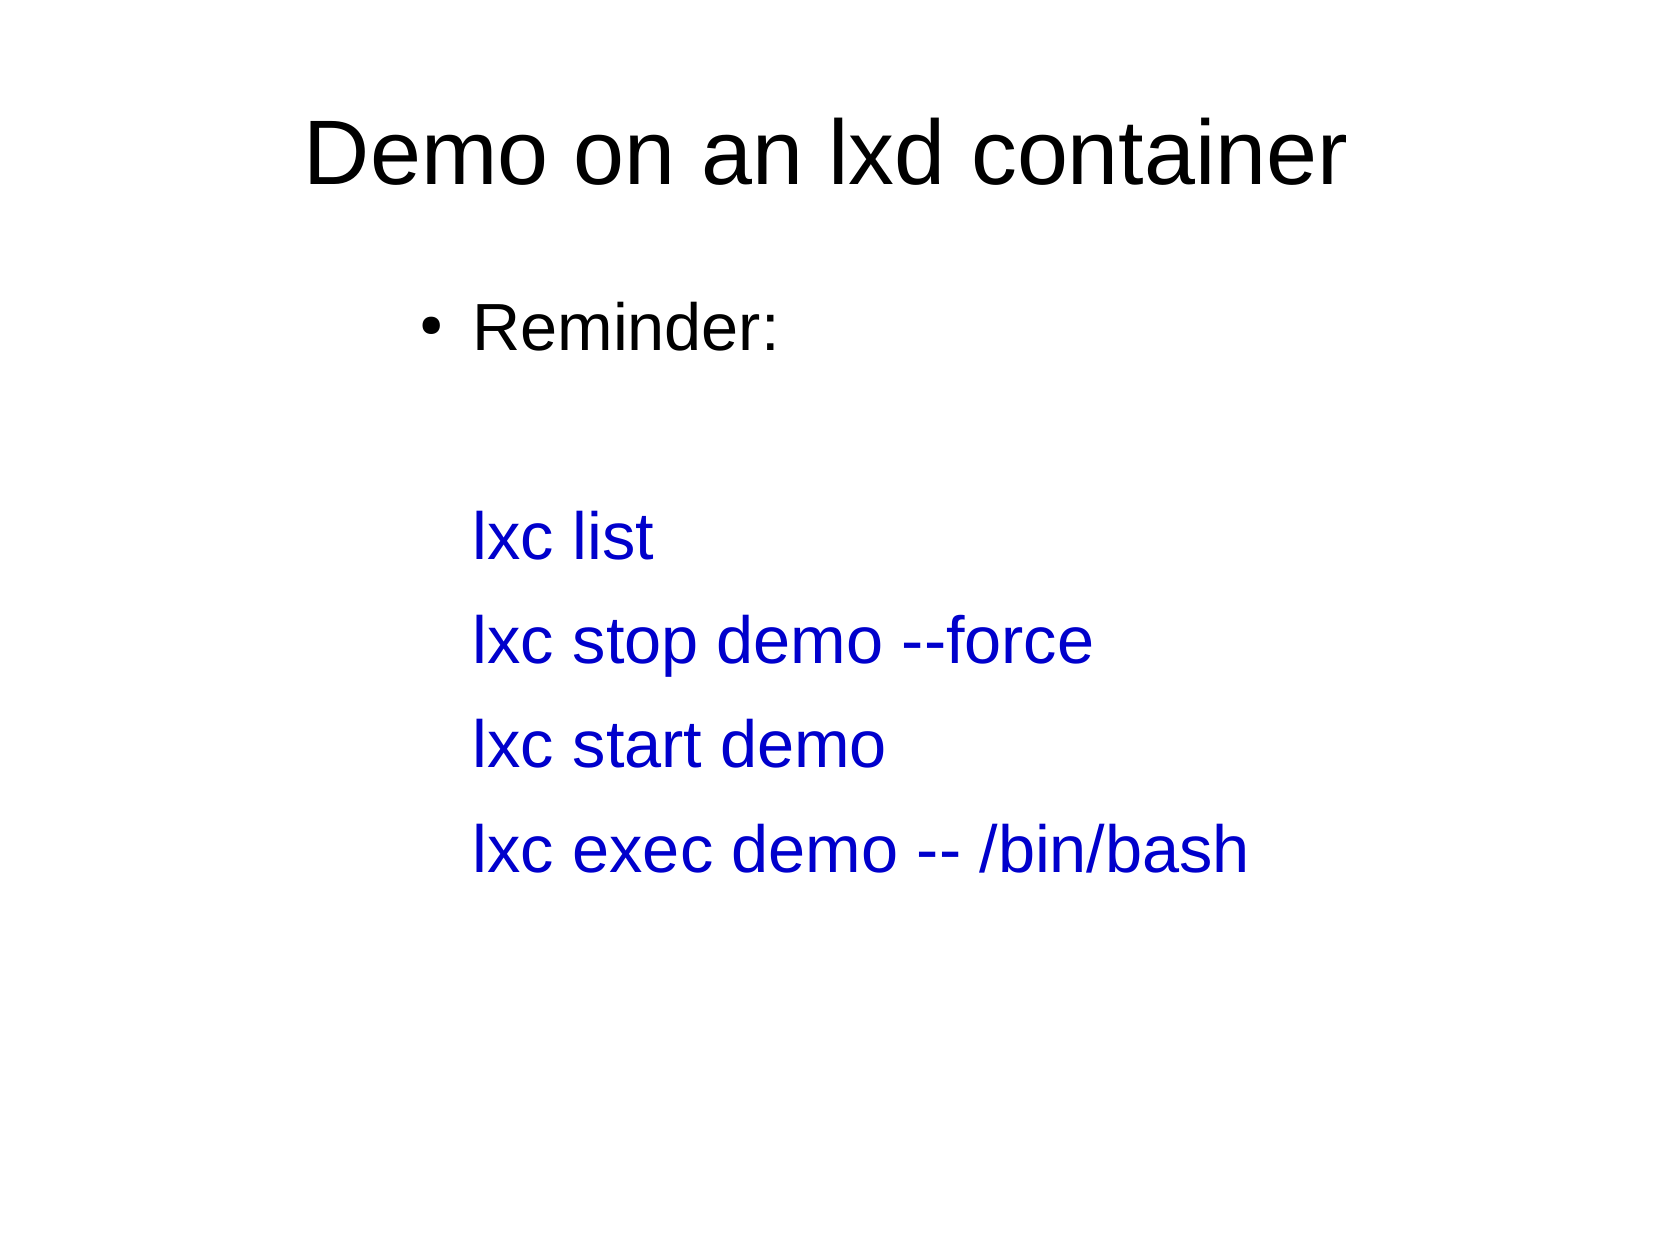

# Demo on an lxd container
Reminder:
lxc list
lxc stop demo --force
lxc start demo
lxc exec demo -- /bin/bash